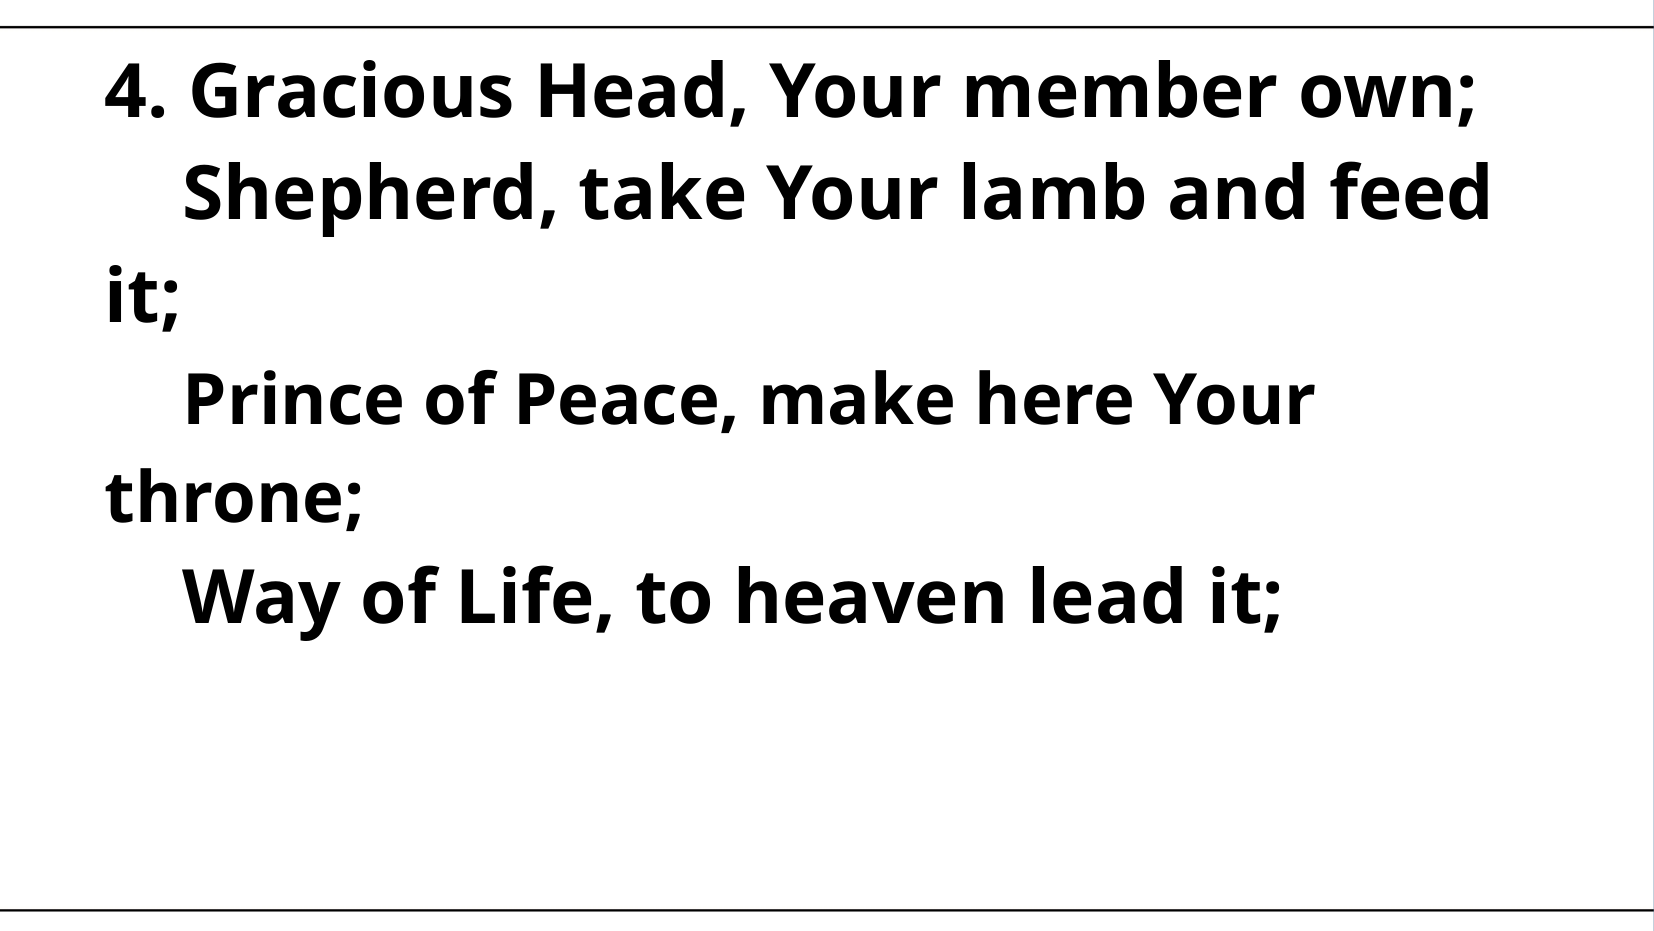

4. Gracious Head, Your member own;
 Shepherd, take Your lamb and feed it;
 Prince of Peace, make here Your throne;
 Way of Life, to heaven lead it;